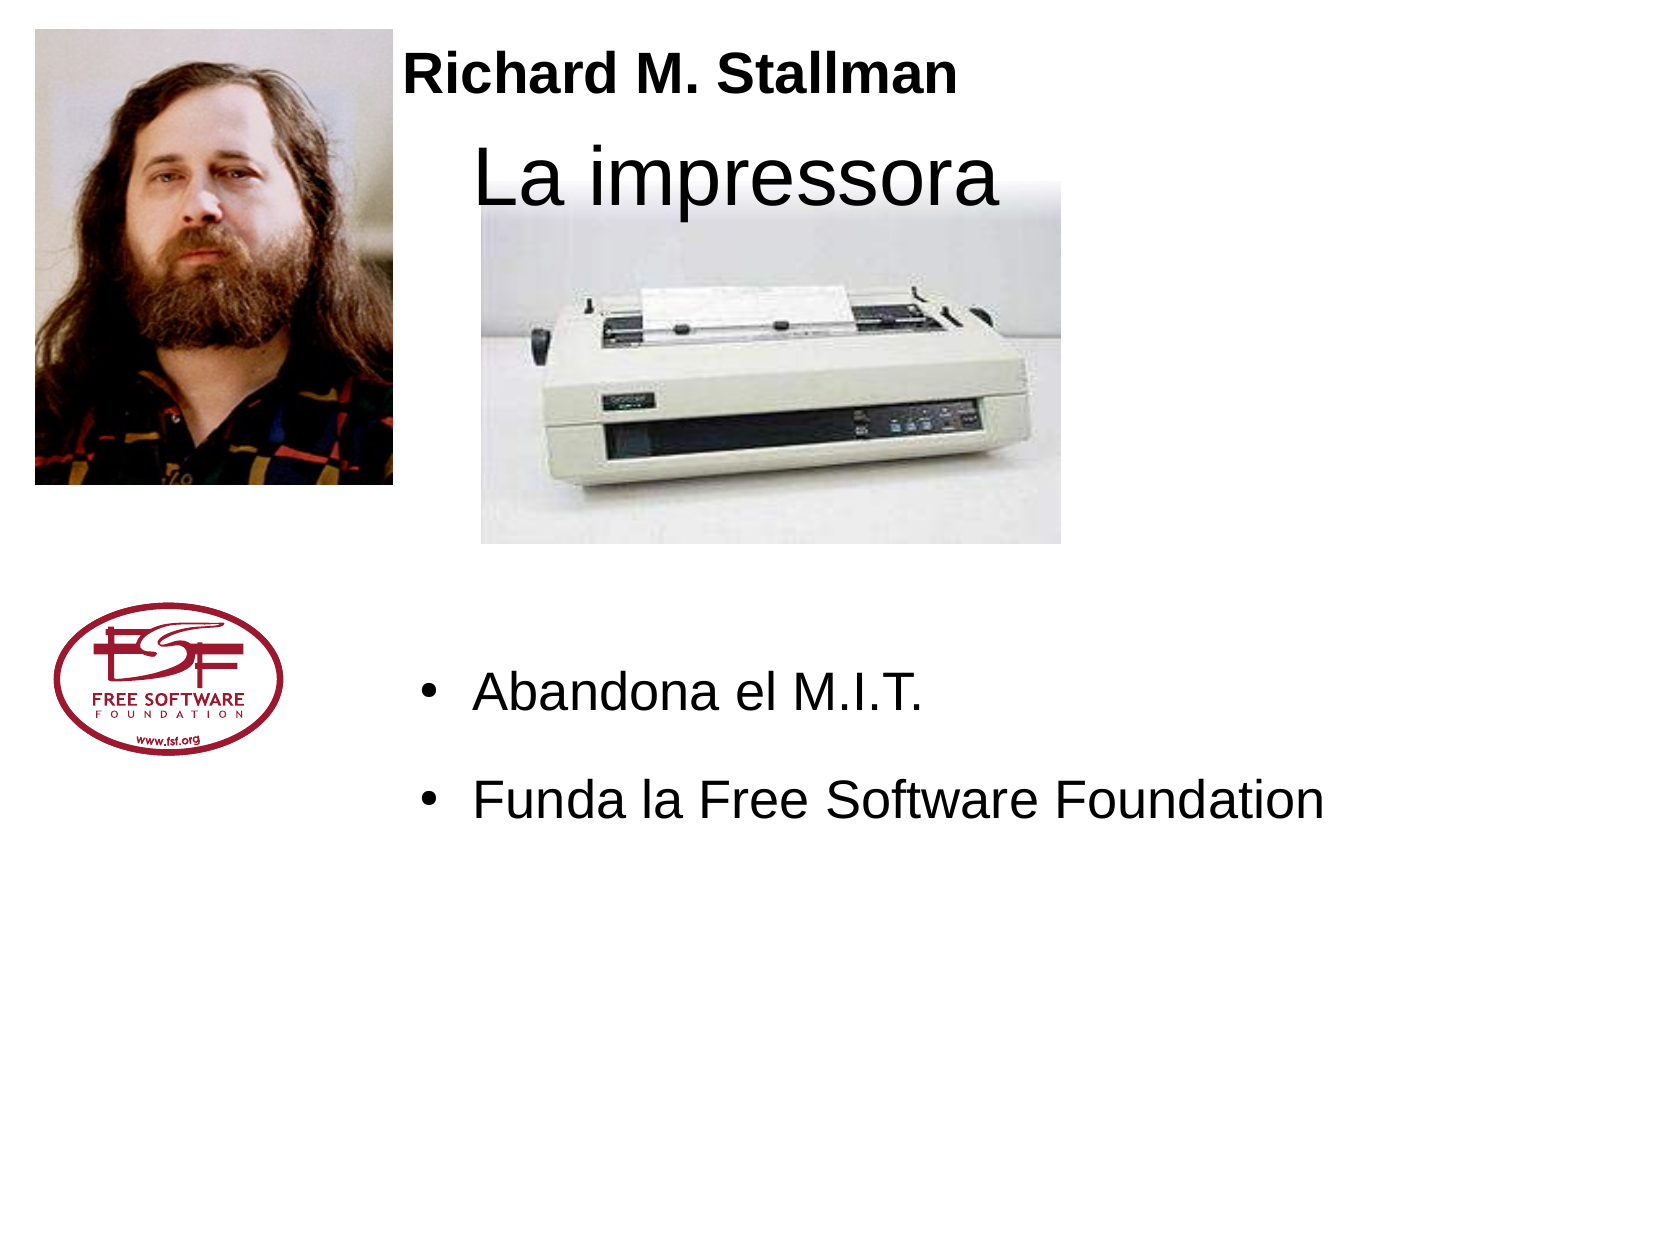

Richard M. Stallman
# La impressora
Abandona el M.I.T.
Funda la Free Software Foundation